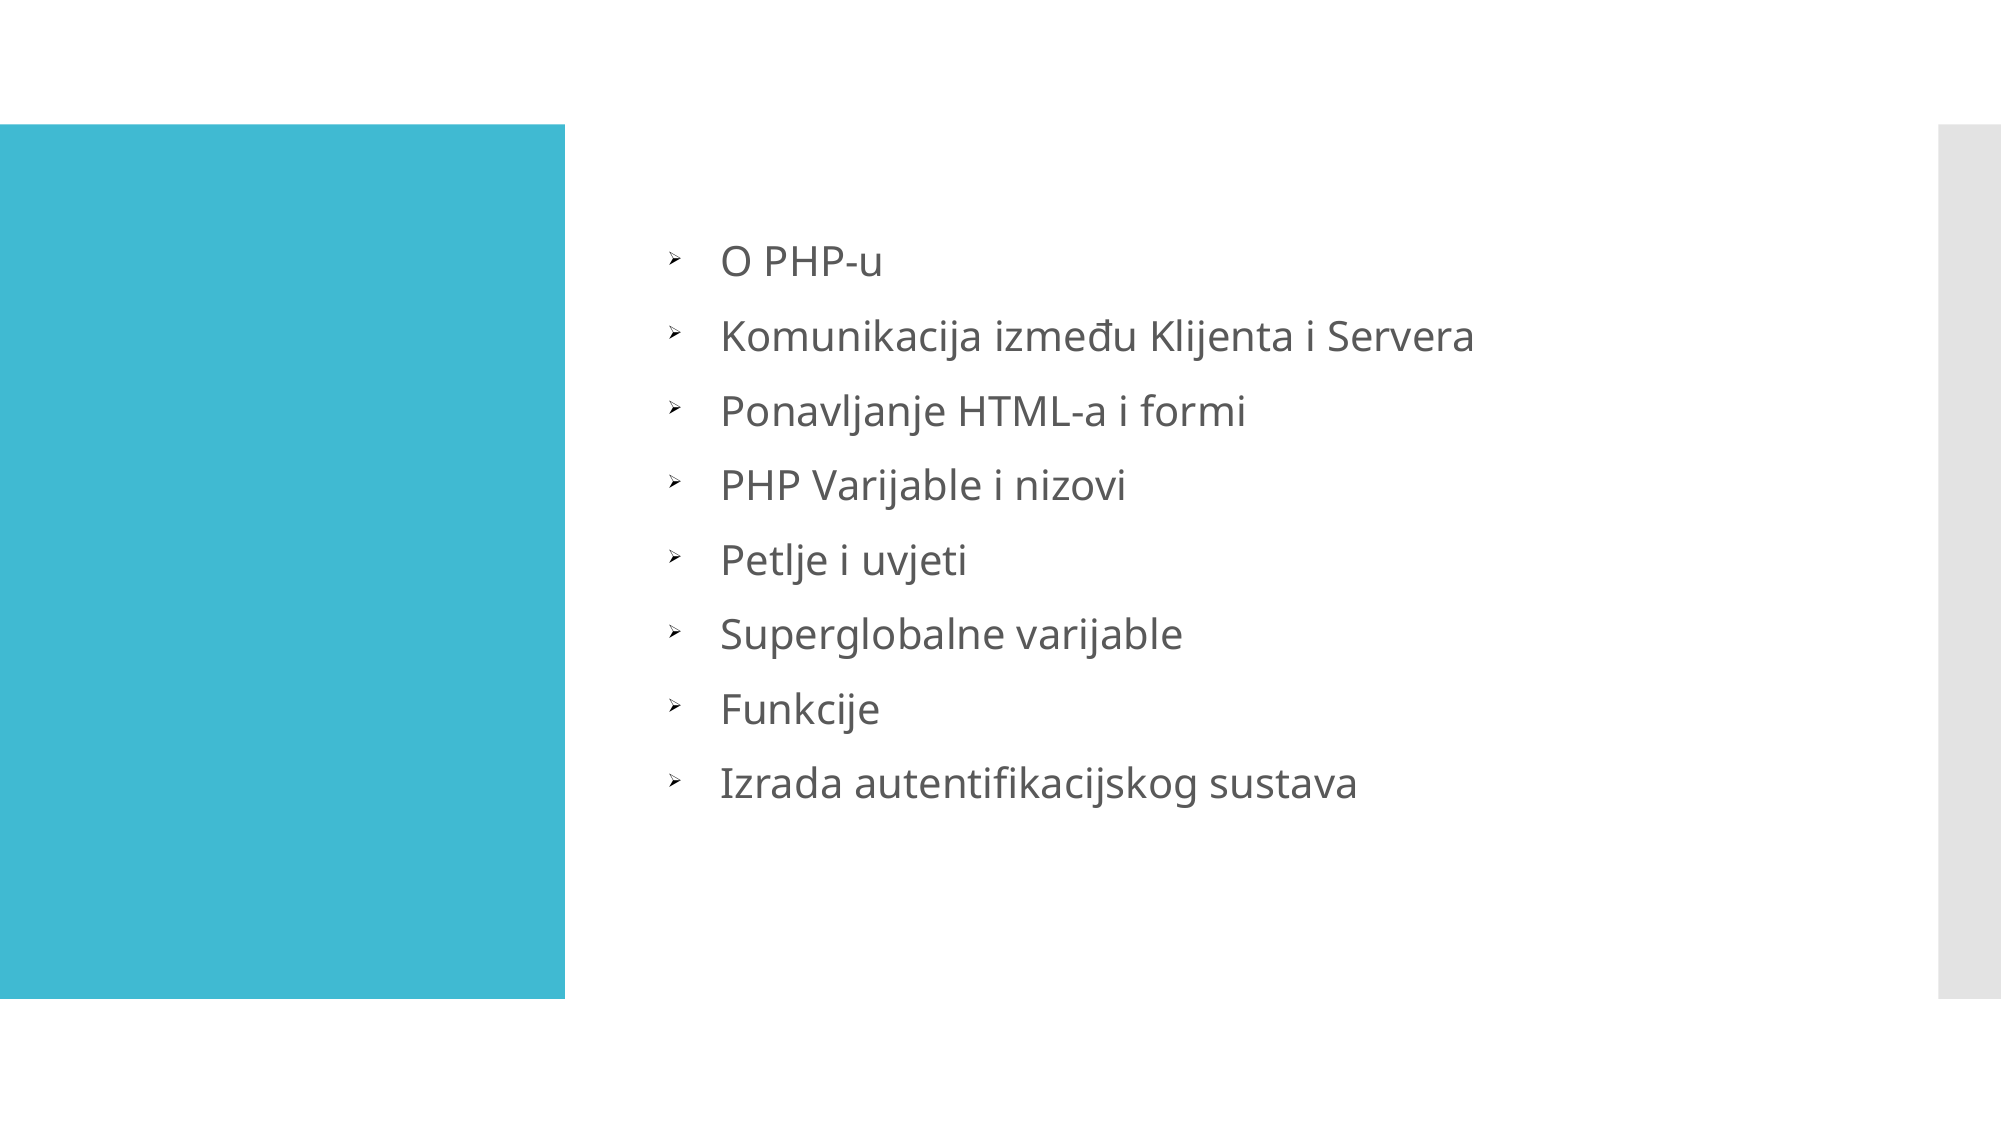

O PHP-u
Komunikacija između Klijenta i Servera
Ponavljanje HTML-a i formi
PHP Varijable i nizovi
Petlje i uvjeti
Superglobalne varijable
Funkcije
Izrada autentifikacijskog sustava
#